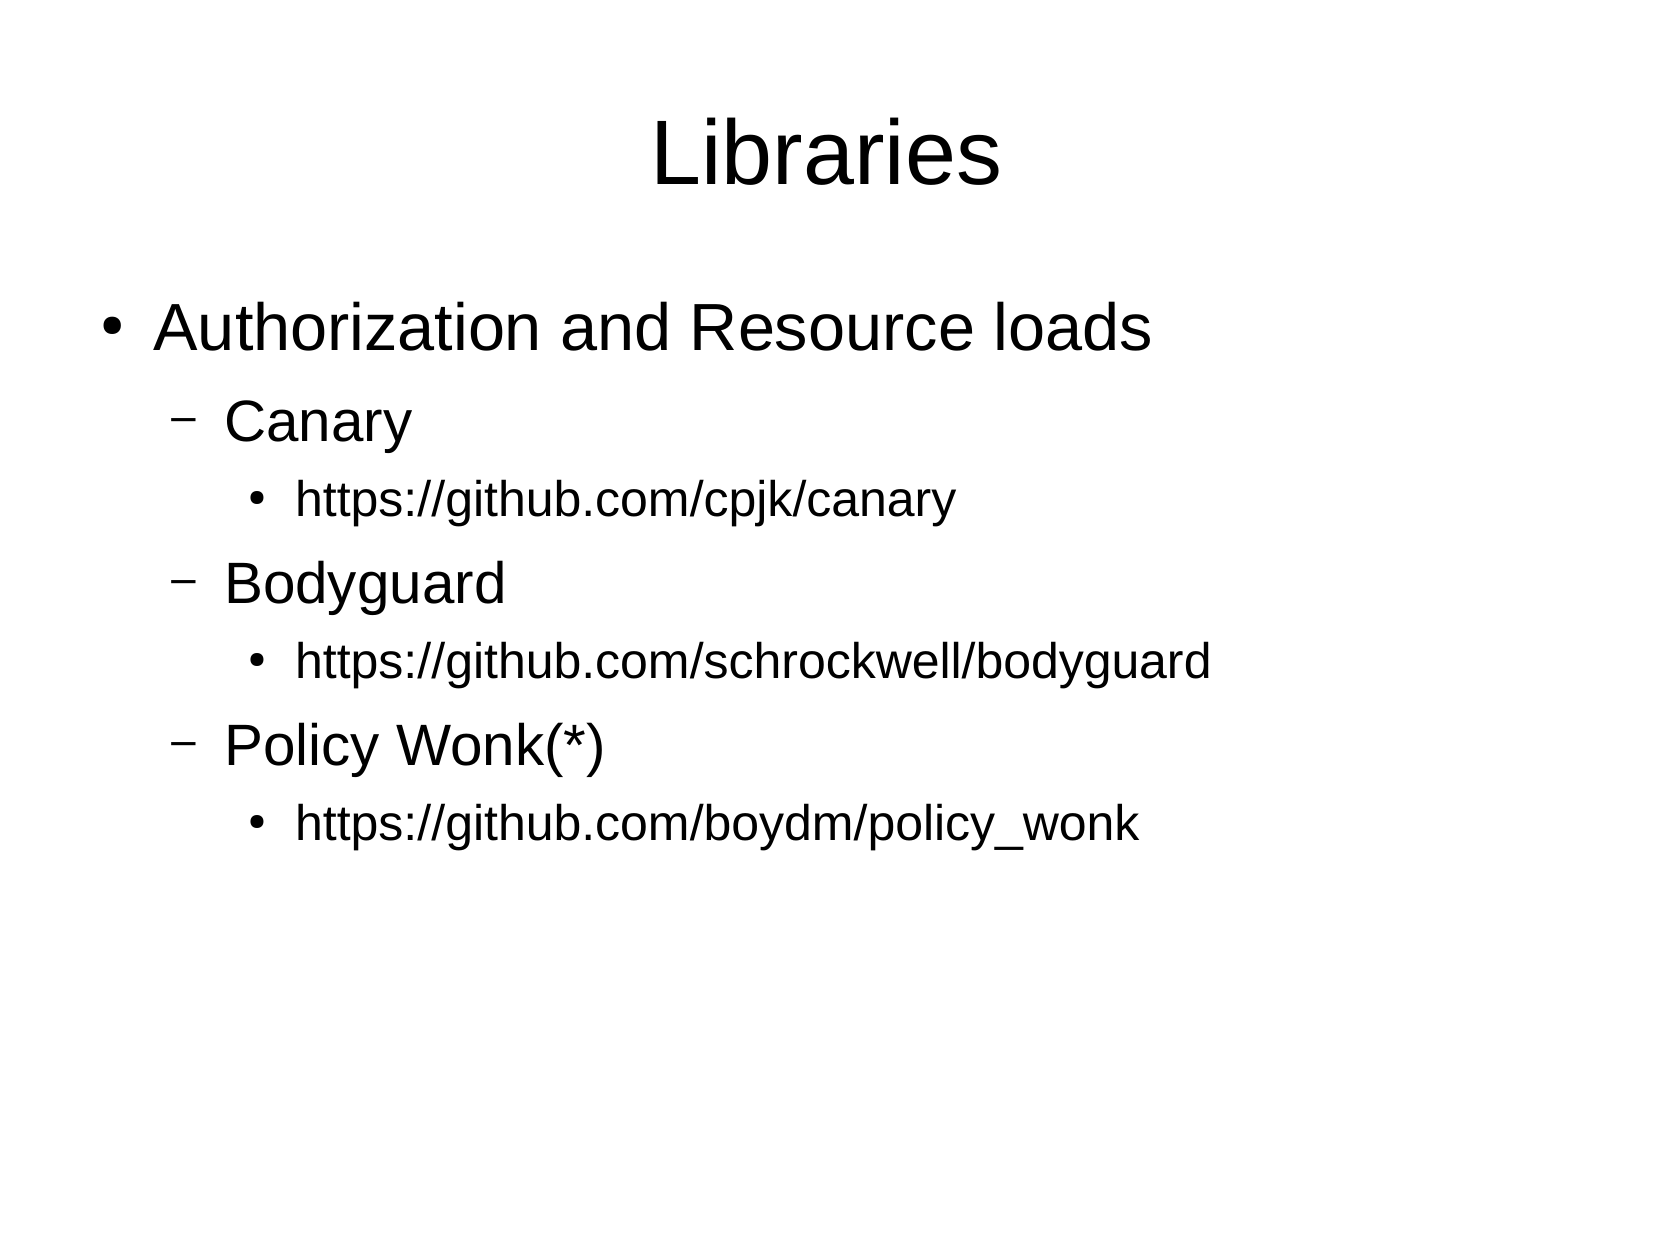

# Libraries
Authorization and Resource loads
Canary
https://github.com/cpjk/canary
Bodyguard
https://github.com/schrockwell/bodyguard
Policy Wonk(*)
https://github.com/boydm/policy_wonk